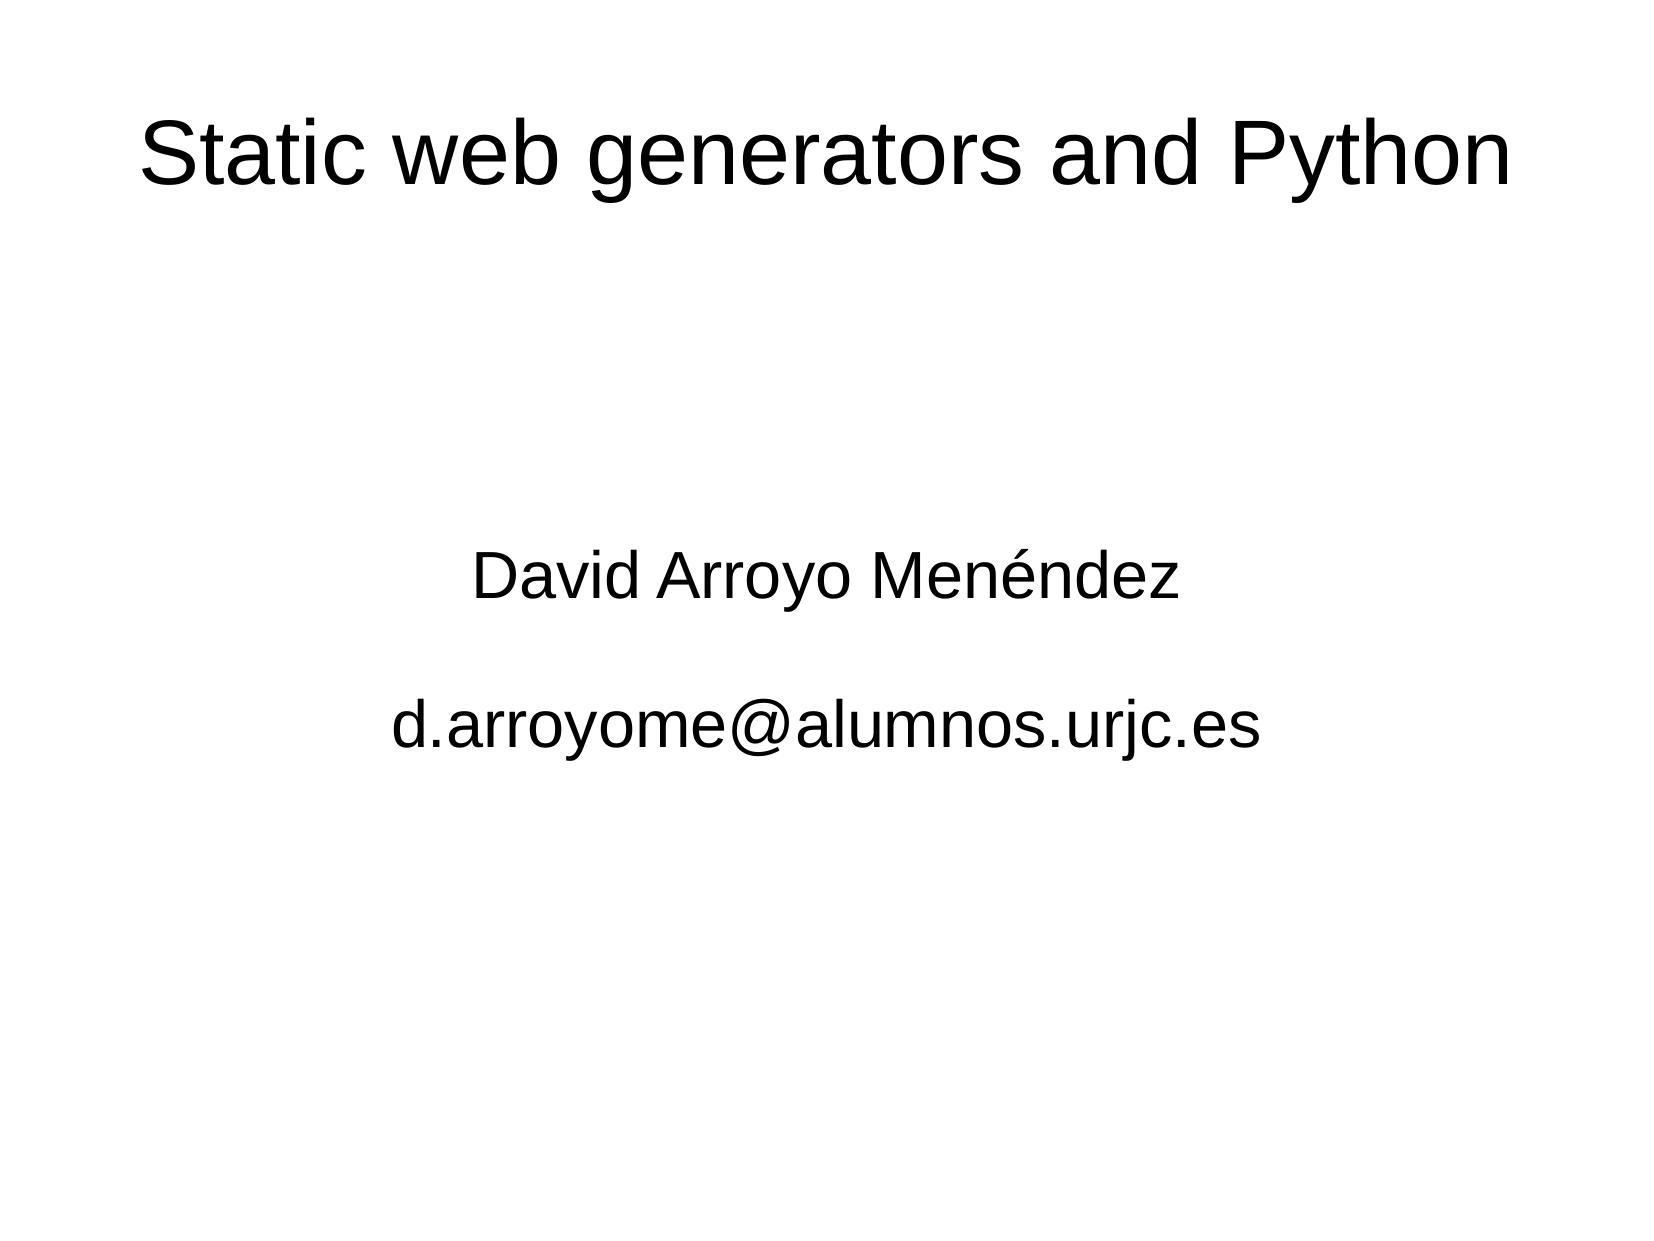

# Static web generators and Python
David Arroyo Menéndez
d.arroyome@alumnos.urjc.es